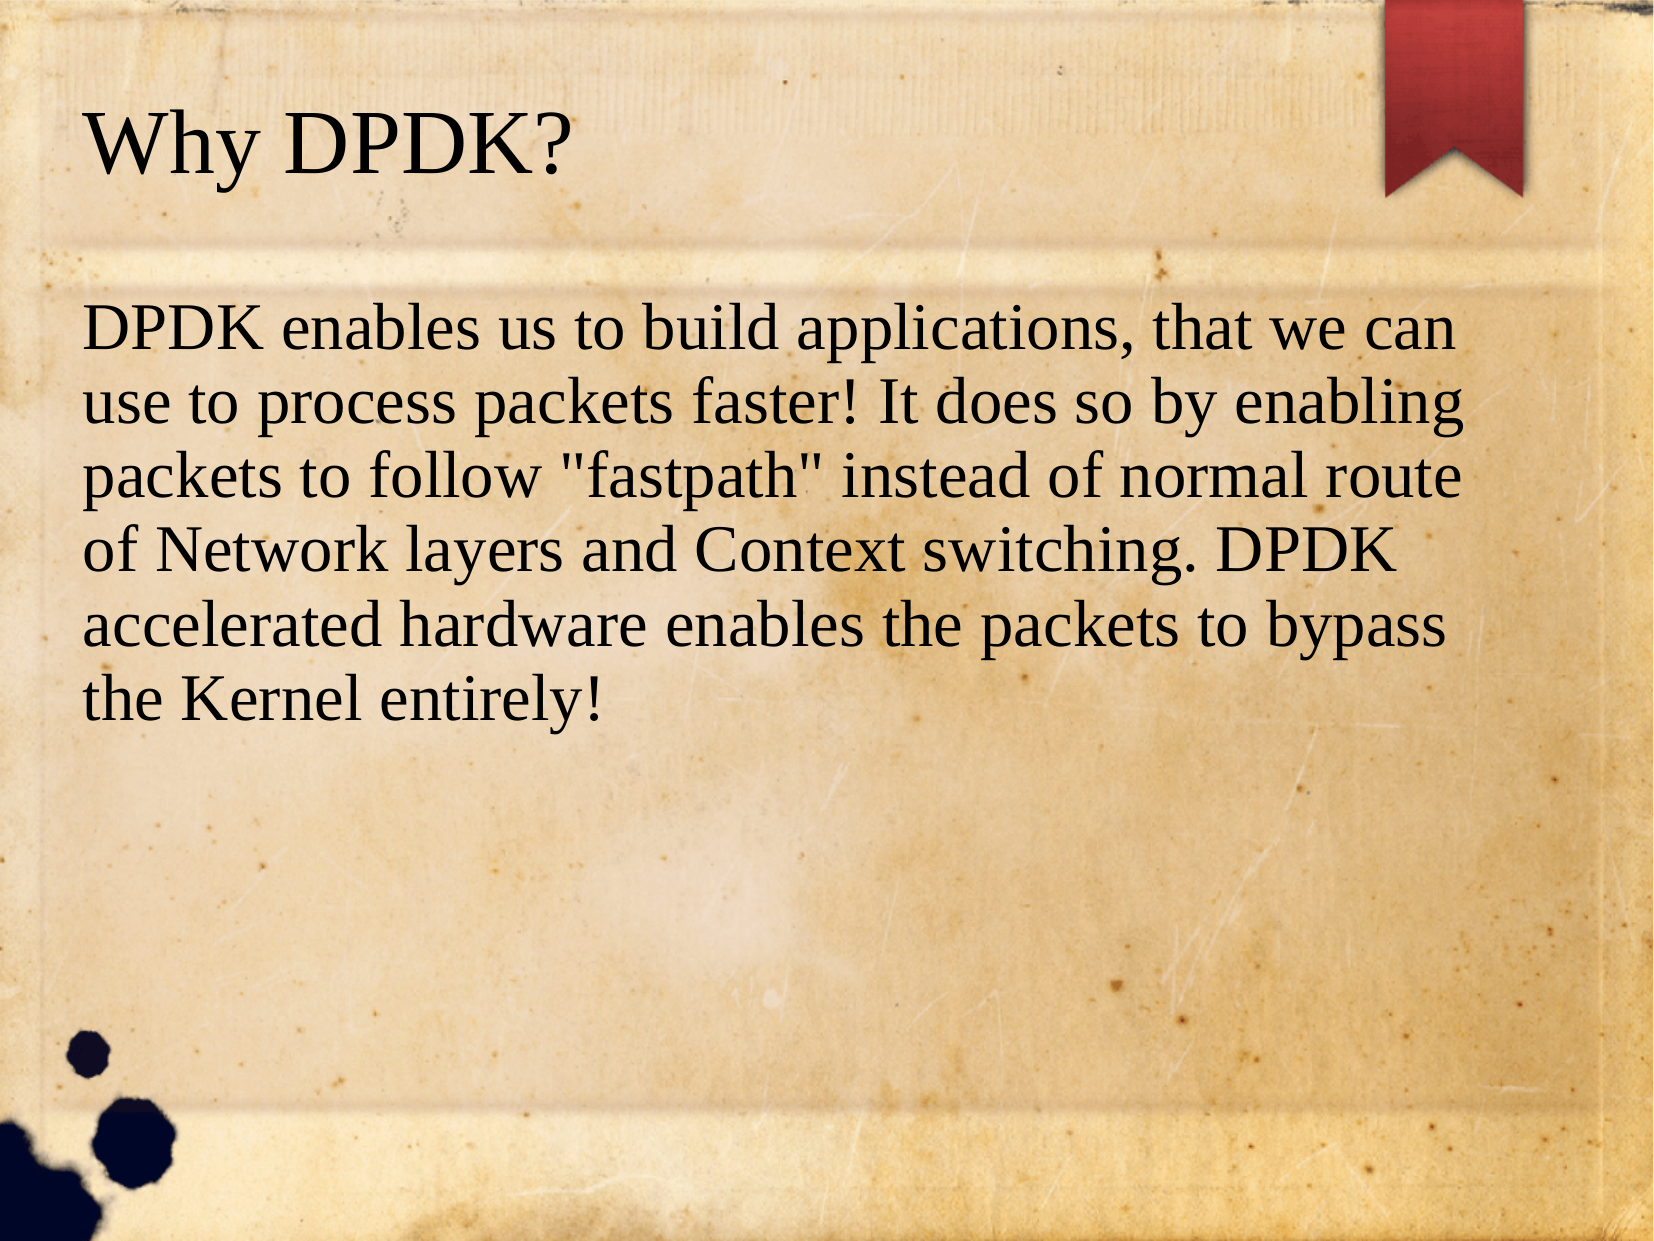

# Why DPDK?
DPDK enables us to build applications, that we can use to process packets faster! It does so by enabling packets to follow "fastpath" instead of normal route of Network layers and Context switching. DPDK accelerated hardware enables the packets to bypass the Kernel entirely!